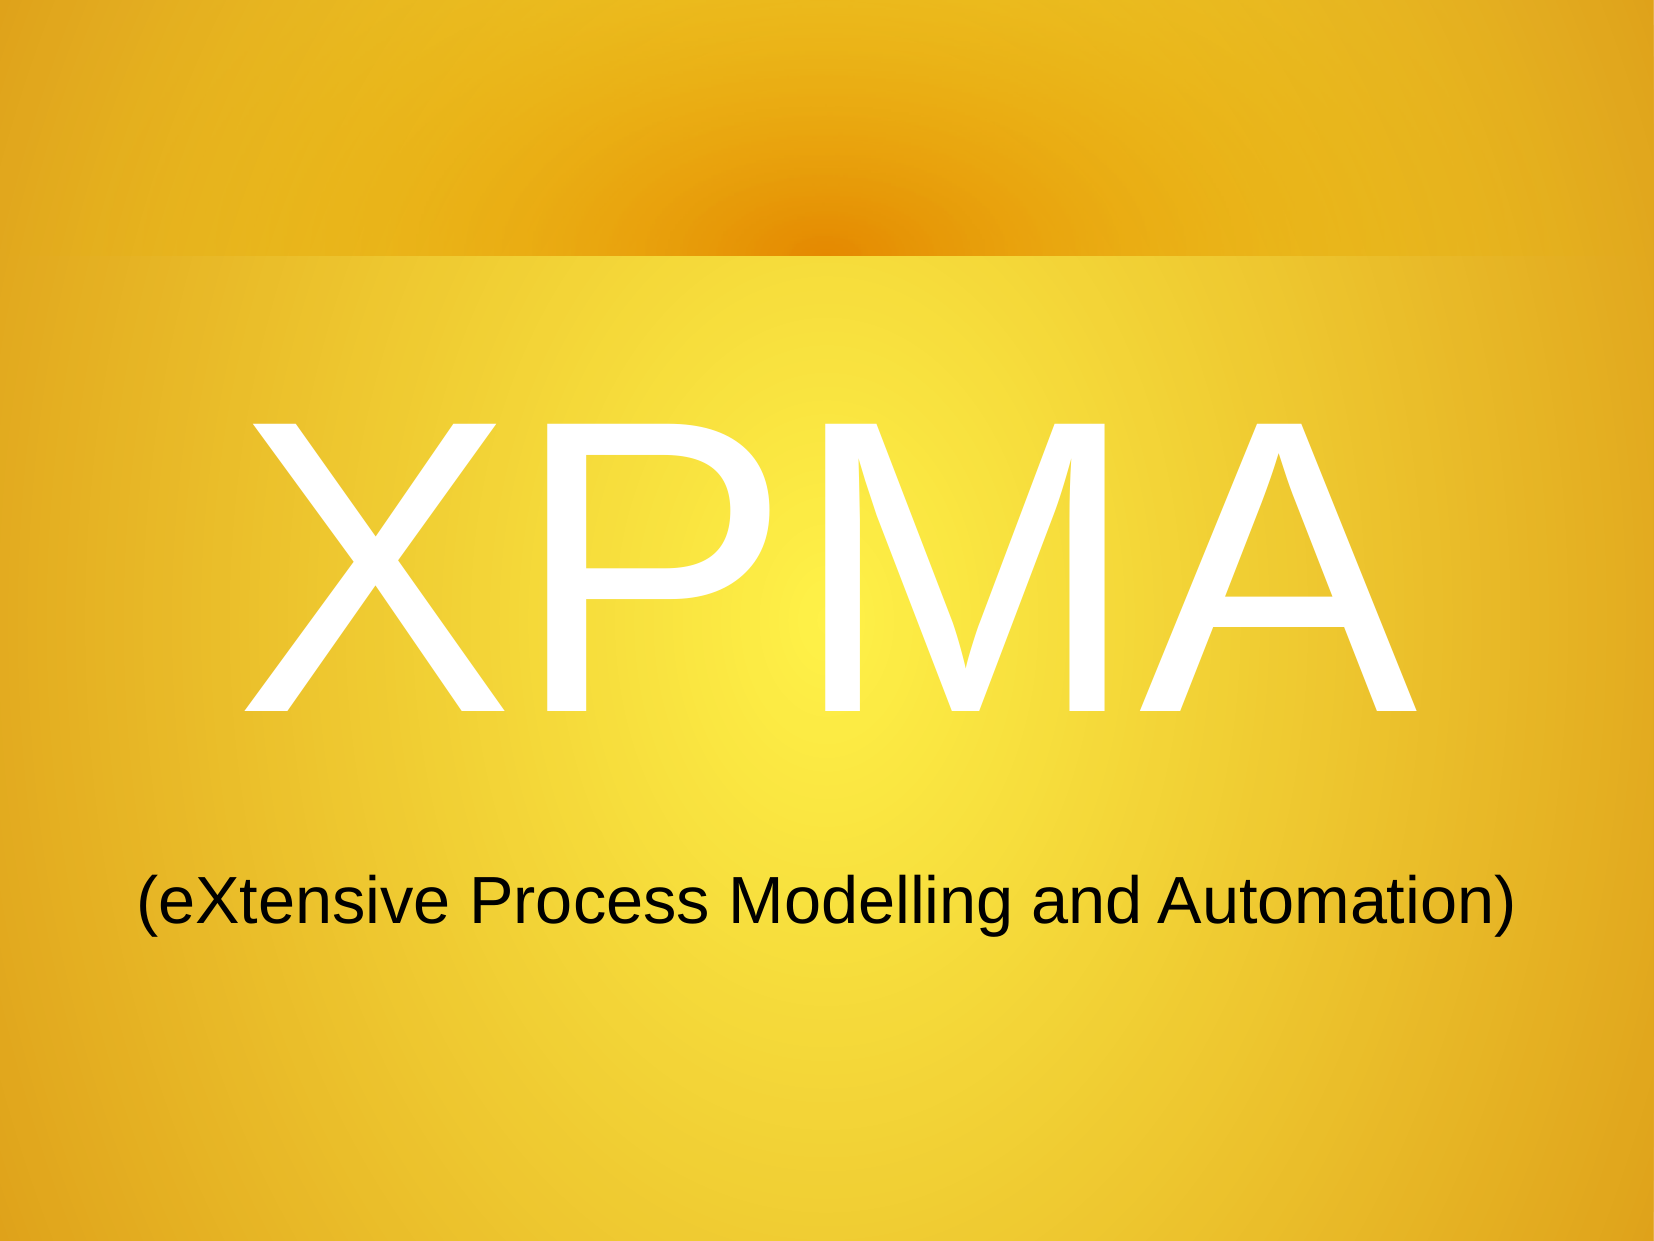

# XPMA
(eXtensive Process Modelling and Automation)